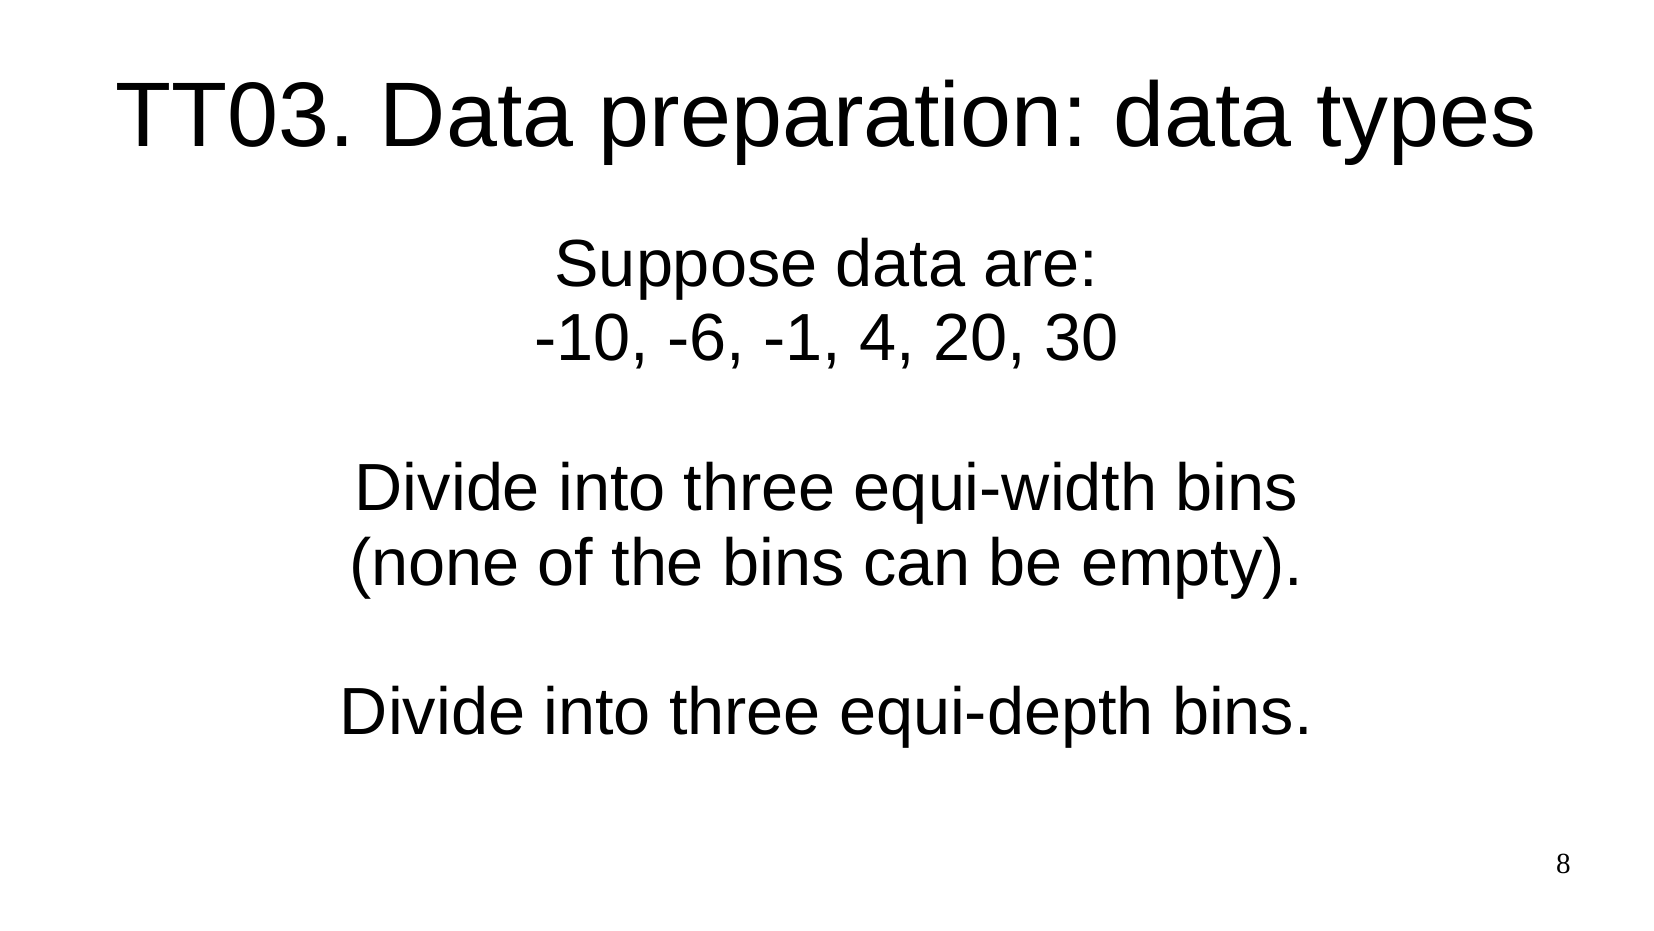

# TT03. Data preparation: data types
Suppose data are:
-10, -6, -1, 4, 20, 30
Divide into three equi-width bins
(none of the bins can be empty).
Divide into three equi-depth bins.
8